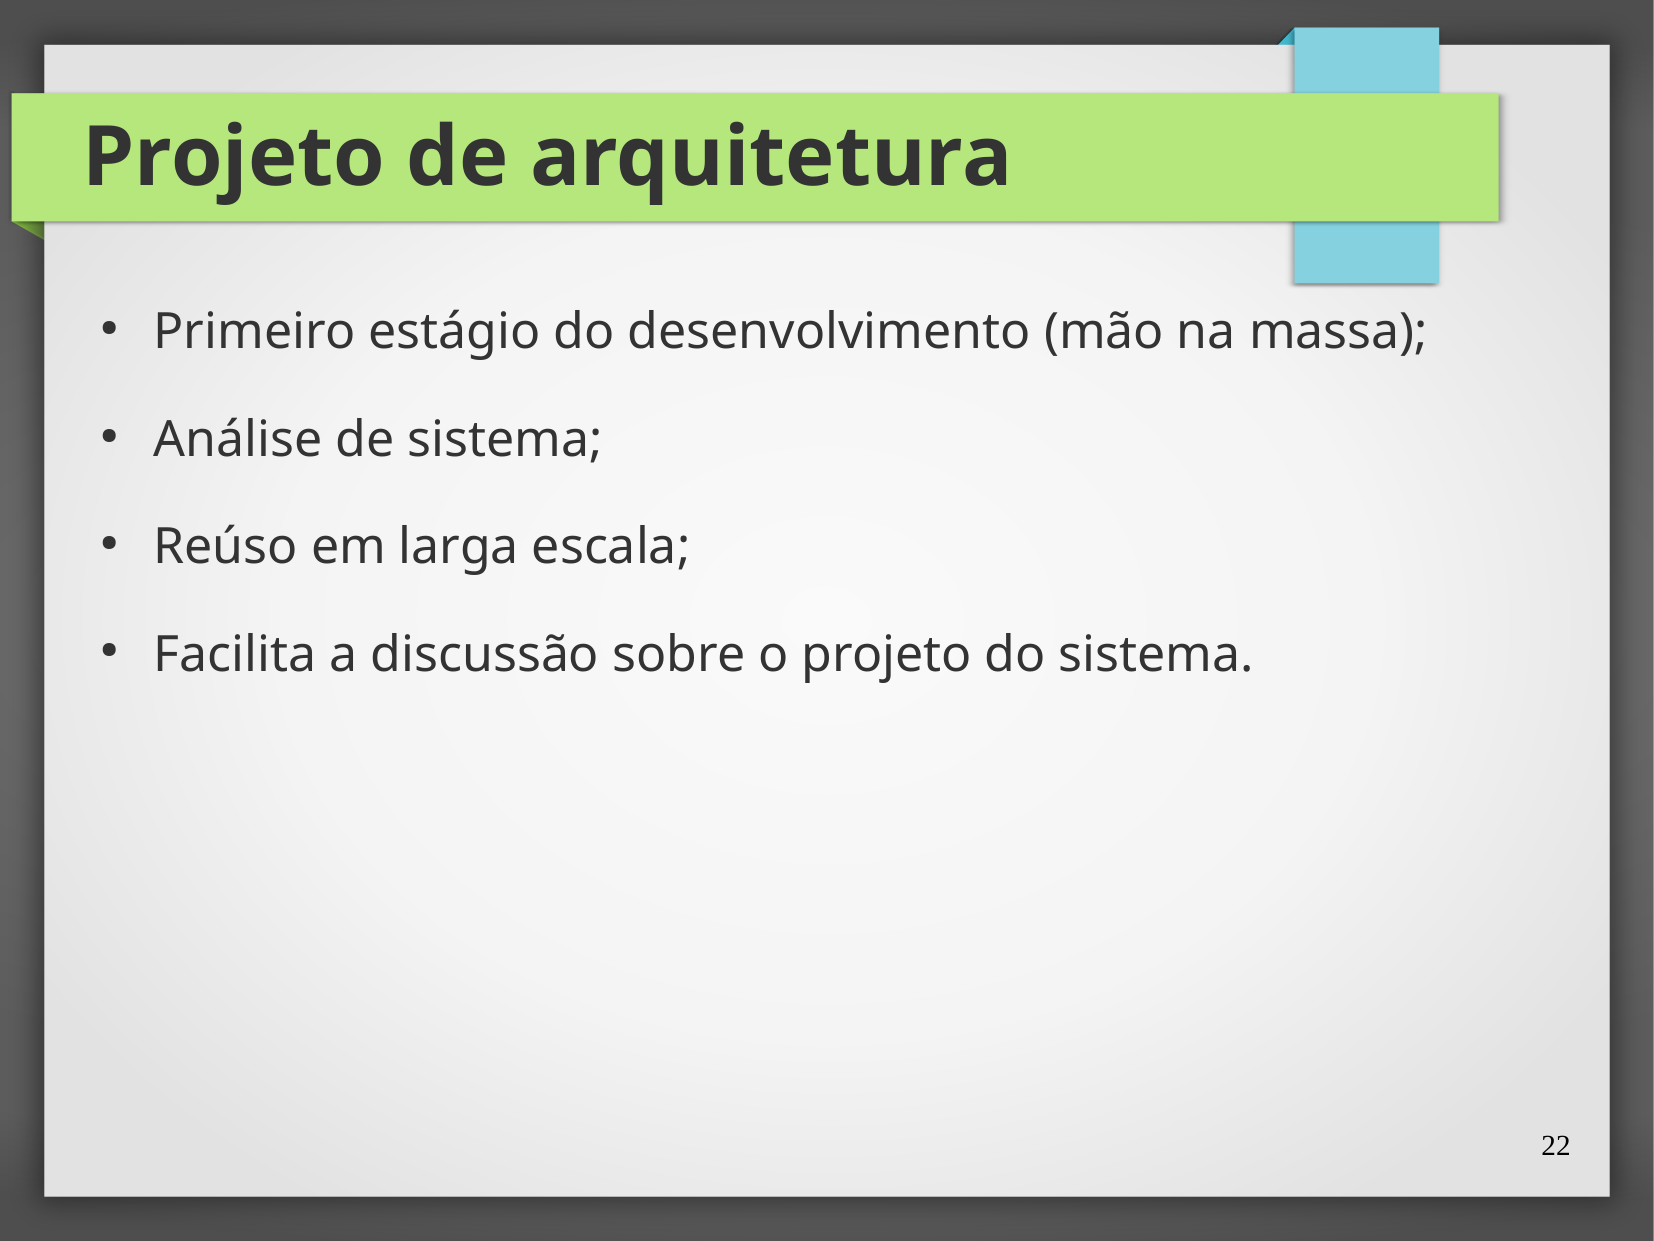

# Projeto de arquitetura
Primeiro estágio do desenvolvimento (mão na massa);
Análise de sistema;
Reúso em larga escala;
Facilita a discussão sobre o projeto do sistema.
22